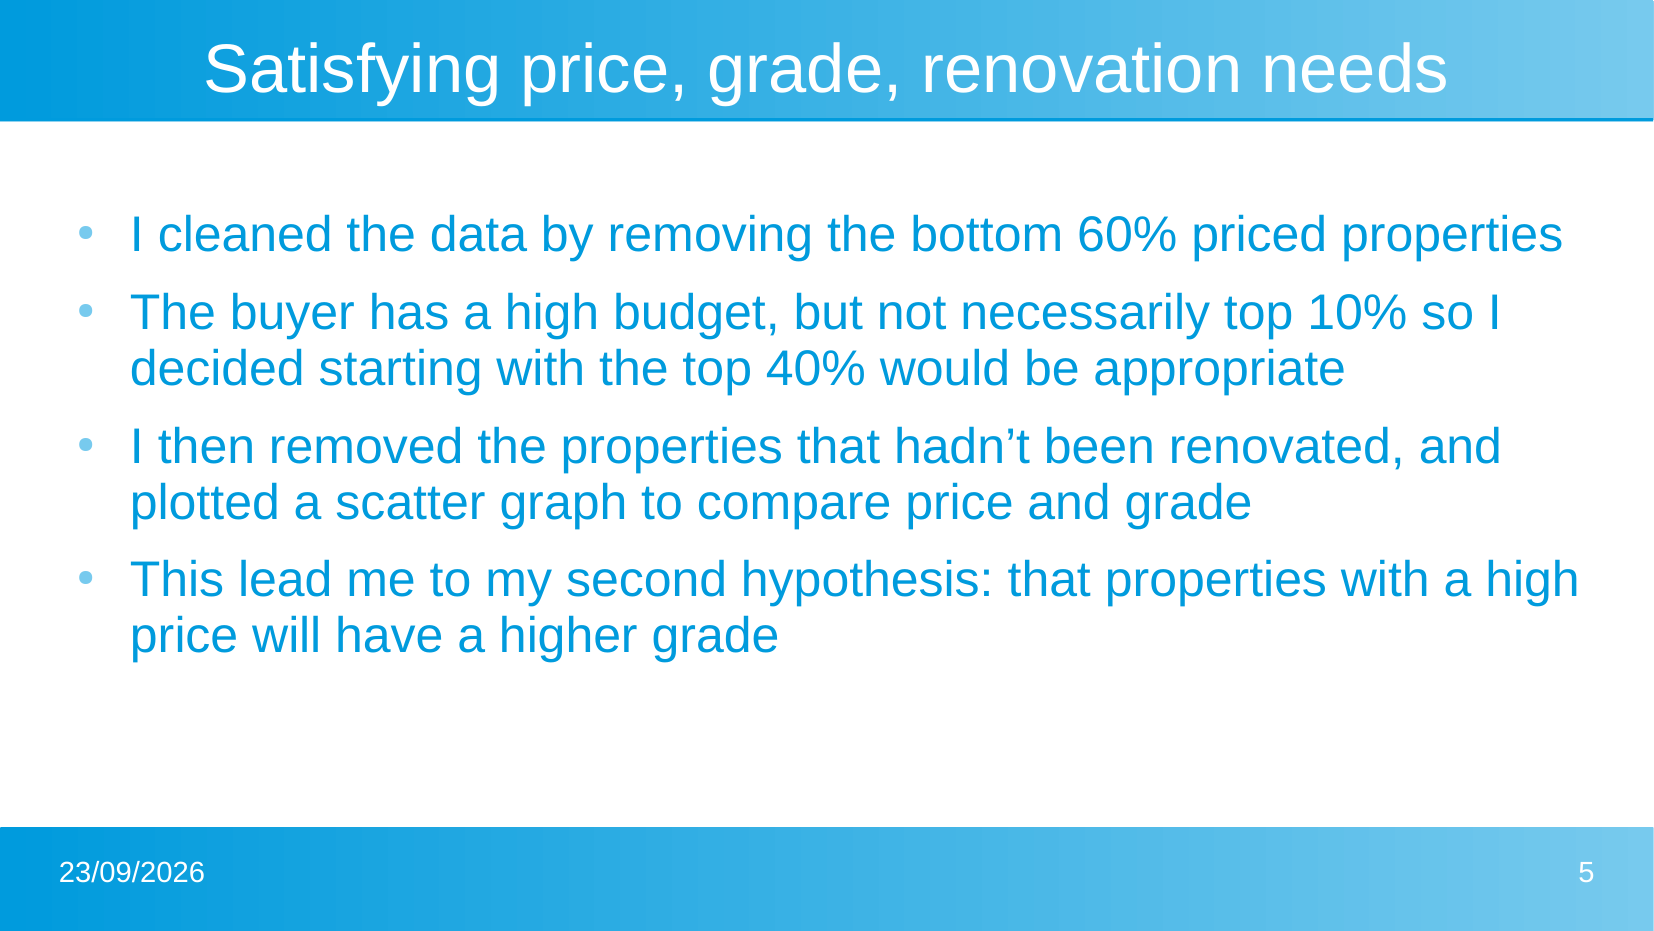

# Satisfying price, grade, renovation needs
I cleaned the data by removing the bottom 60% priced properties
The buyer has a high budget, but not necessarily top 10% so I decided starting with the top 40% would be appropriate
I then removed the properties that hadn’t been renovated, and plotted a scatter graph to compare price and grade
This lead me to my second hypothesis: that properties with a high price will have a higher grade
5